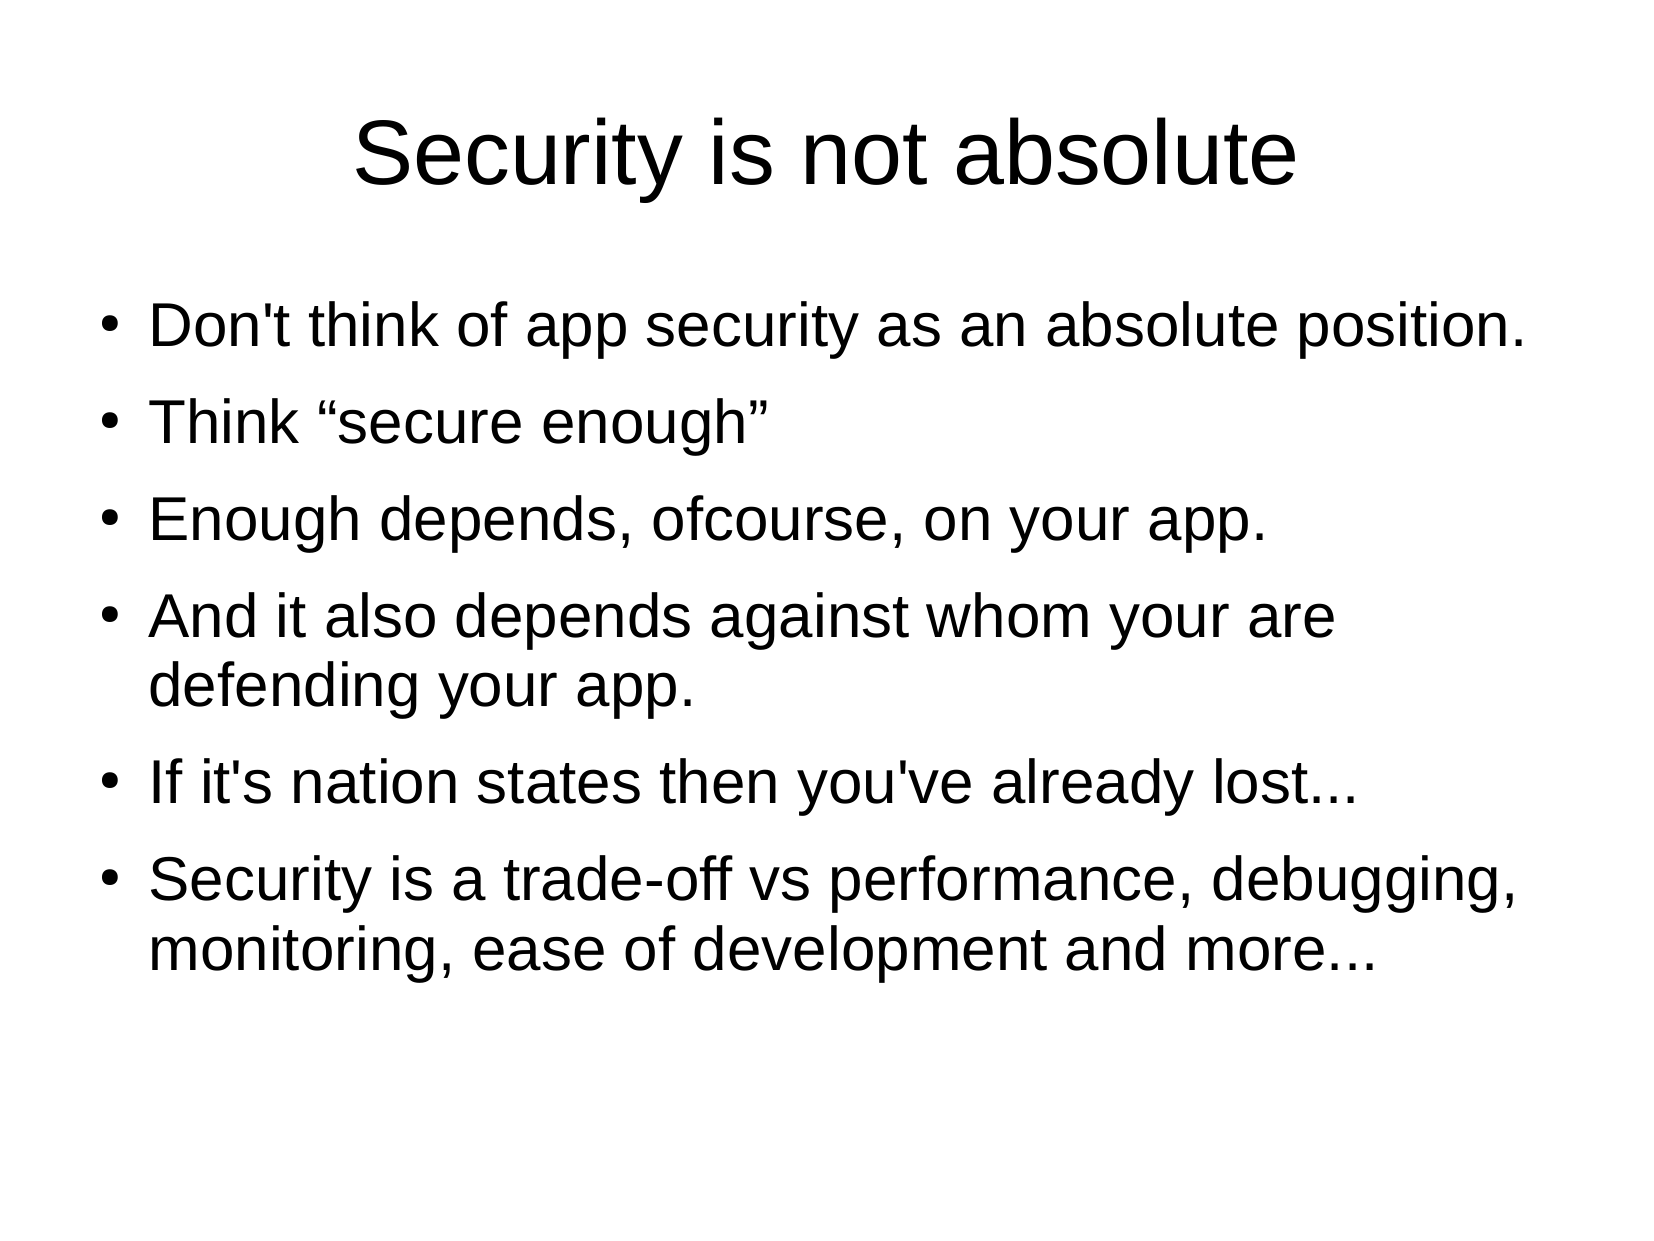

# Security is not absolute
Don't think of app security as an absolute position.
Think “secure enough”
Enough depends, ofcourse, on your app.
And it also depends against whom your are defending your app.
If it's nation states then you've already lost...
Security is a trade-off vs performance, debugging, monitoring, ease of development and more...